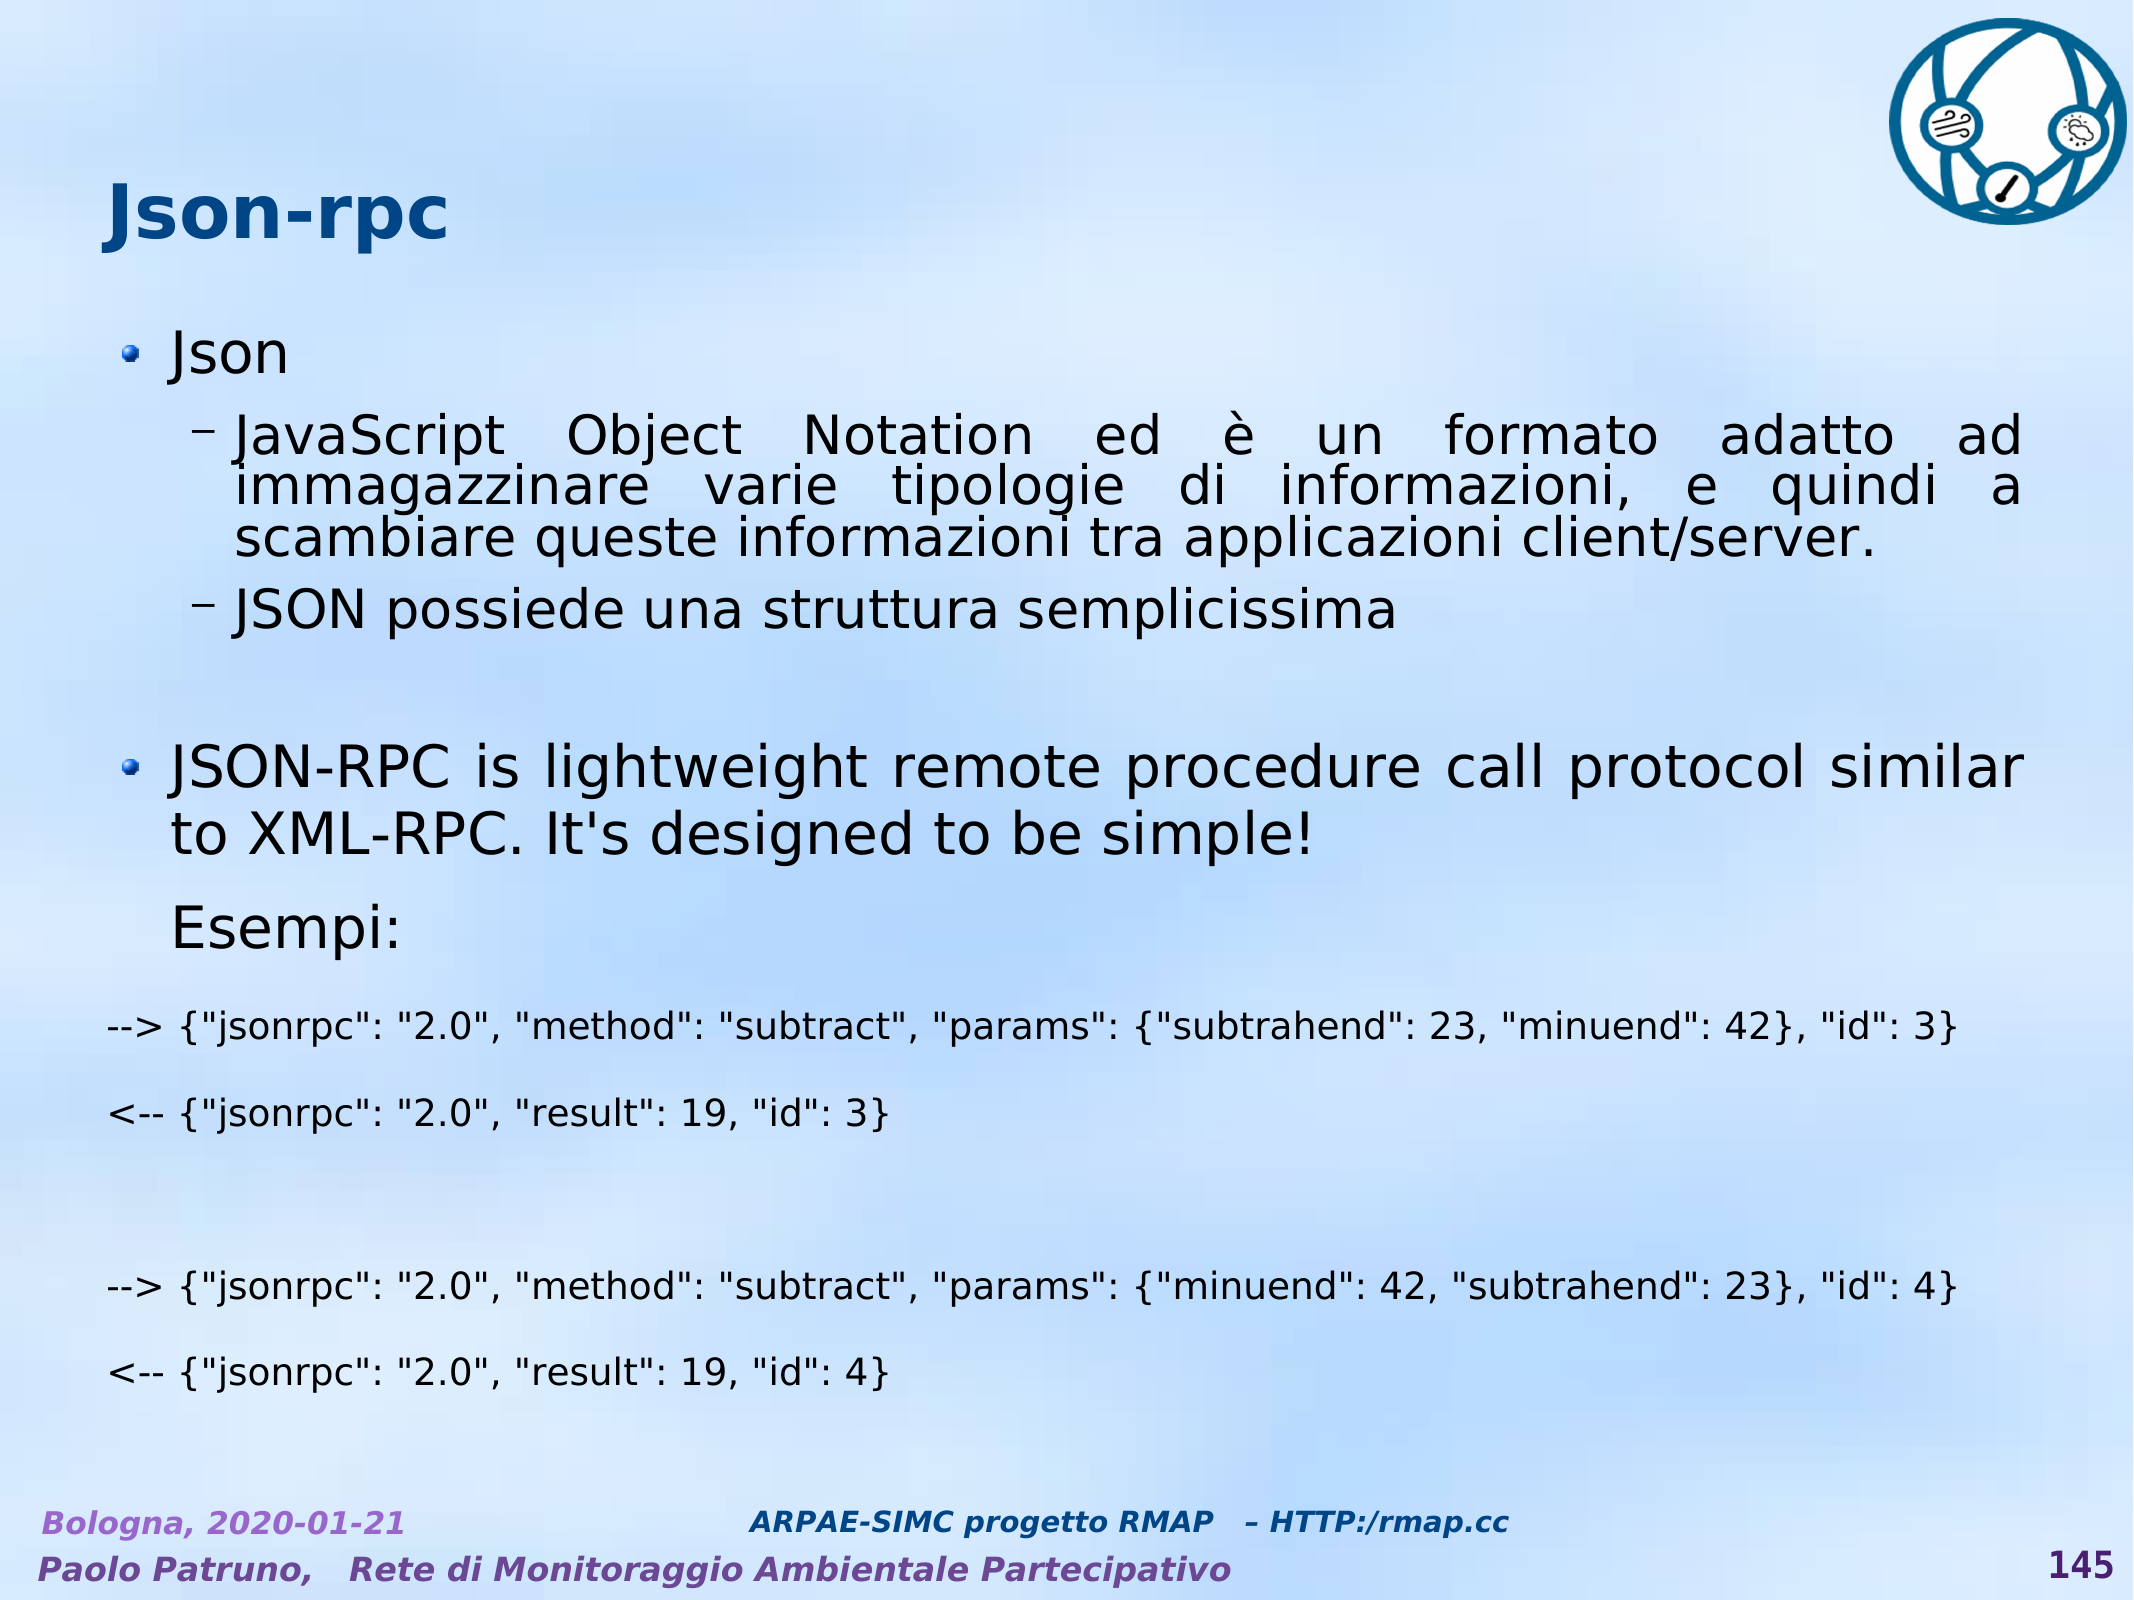

# Json-rpc
Json
JavaScript Object Notation ed è un formato adatto ad immagazzinare varie tipologie di informazioni, e quindi a scambiare queste informazioni tra applicazioni client/server.
JSON possiede una struttura semplicissima
JSON-RPC is lightweight remote procedure call protocol similar to XML-RPC. It's designed to be simple!
Esempi:
--> {"jsonrpc": "2.0", "method": "subtract", "params": {"subtrahend": 23, "minuend": 42}, "id": 3}
<-- {"jsonrpc": "2.0", "result": 19, "id": 3}
--> {"jsonrpc": "2.0", "method": "subtract", "params": {"minuend": 42, "subtrahend": 23}, "id": 4}
<-- {"jsonrpc": "2.0", "result": 19, "id": 4}